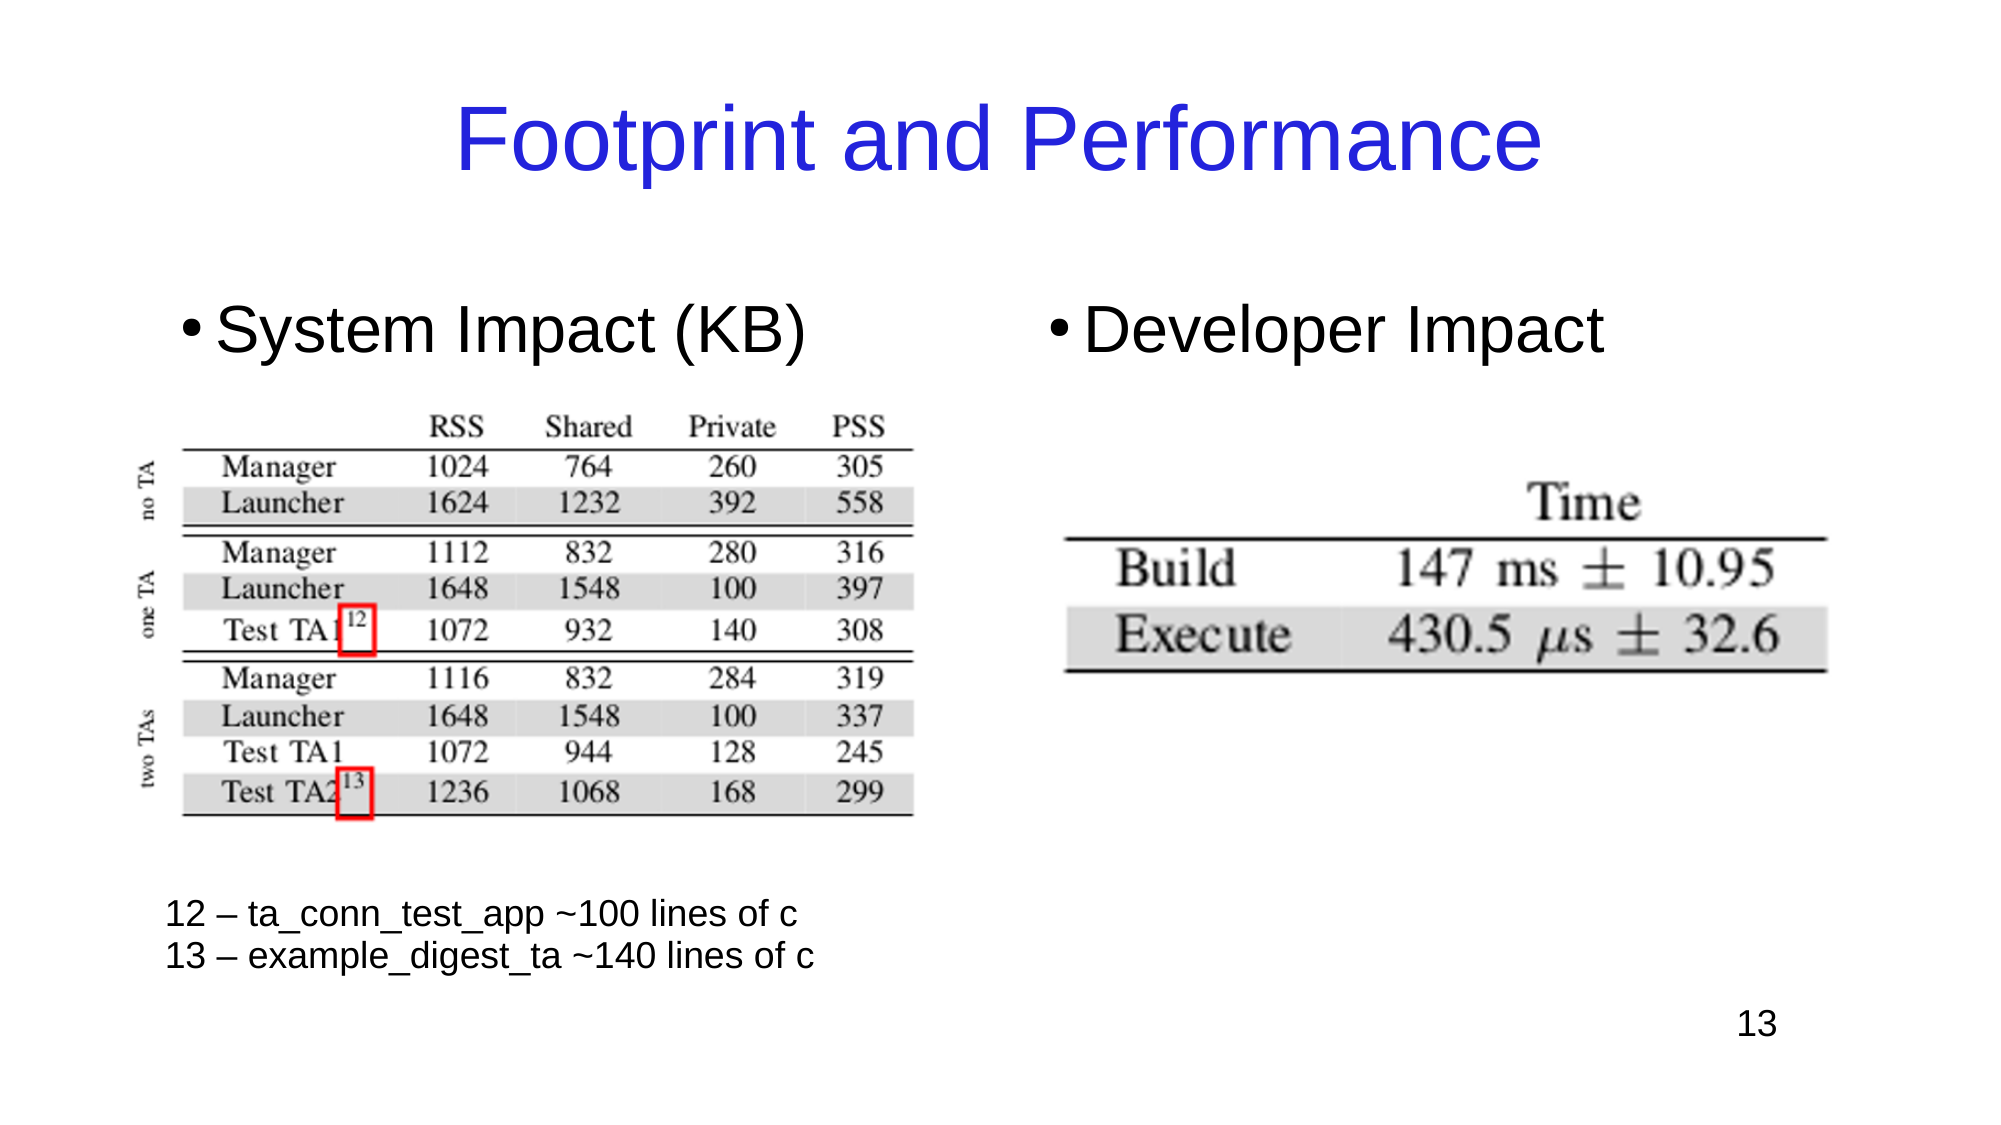

# Footprint and Performance
System Impact (KB)
Developer Impact
12 – ta_conn_test_app ~100 lines of c
13 – example_digest_ta ~140 lines of c